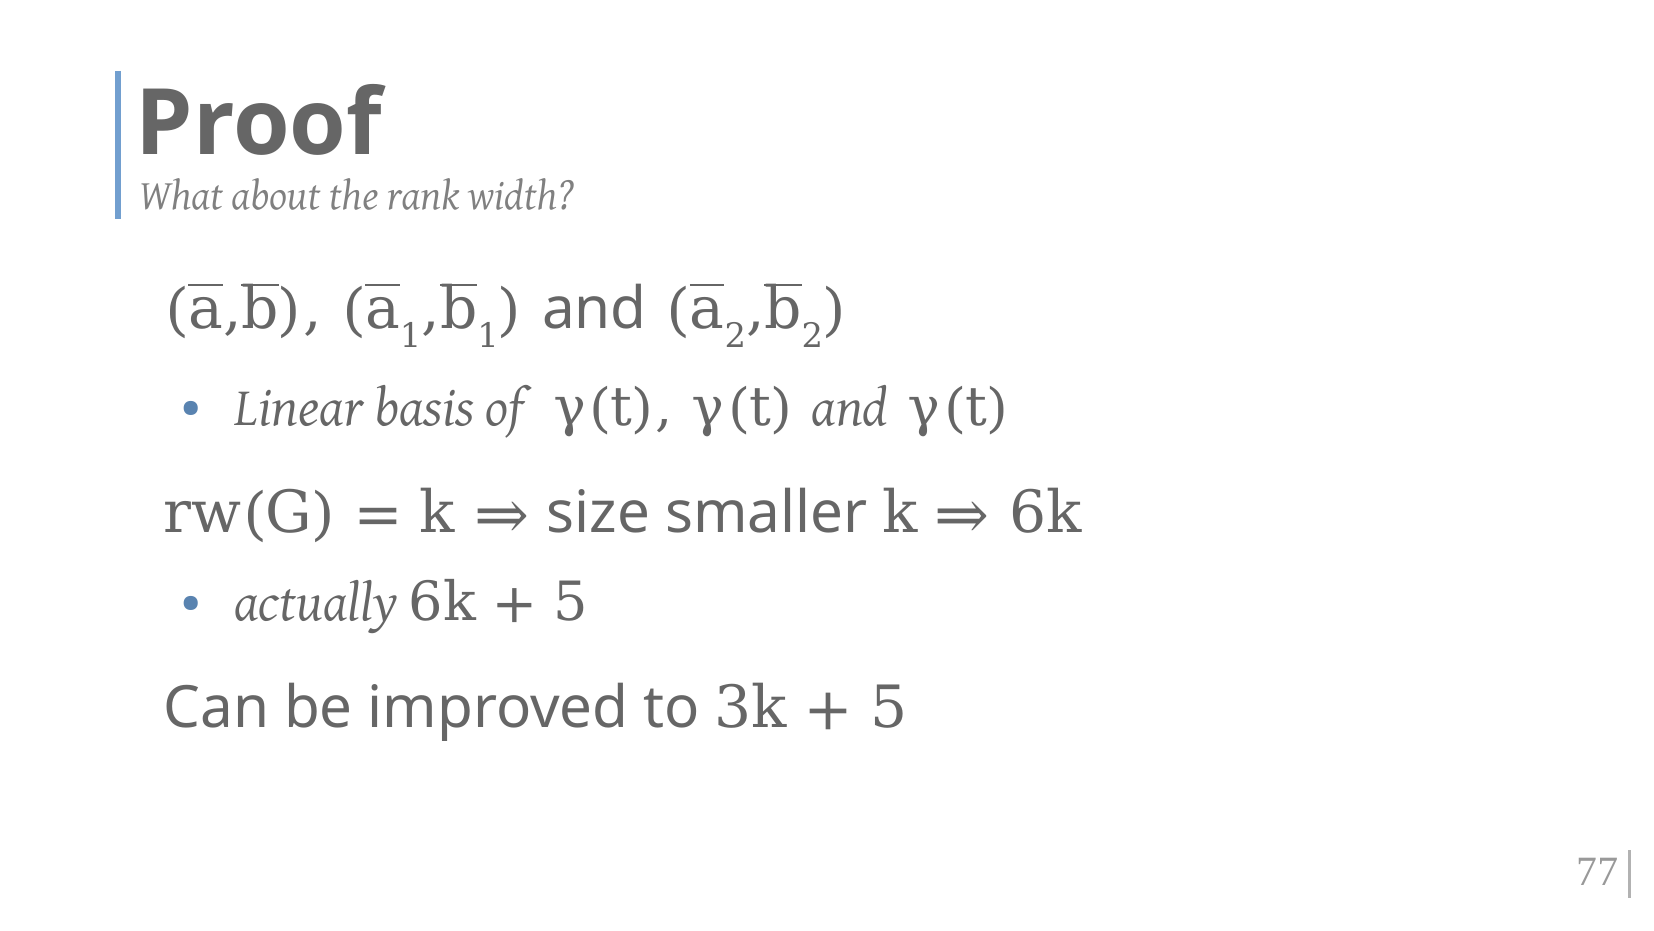

# Proof
What about the rank width?
(a,b), (a1,b1) and (a2,b2)
Linear basis of γ(t), γ(t) and γ(t)
rw(G) = k ⇒ size smaller k ⇒ 6k
actually 6k + 5
Can be improved to 3k + 5
77